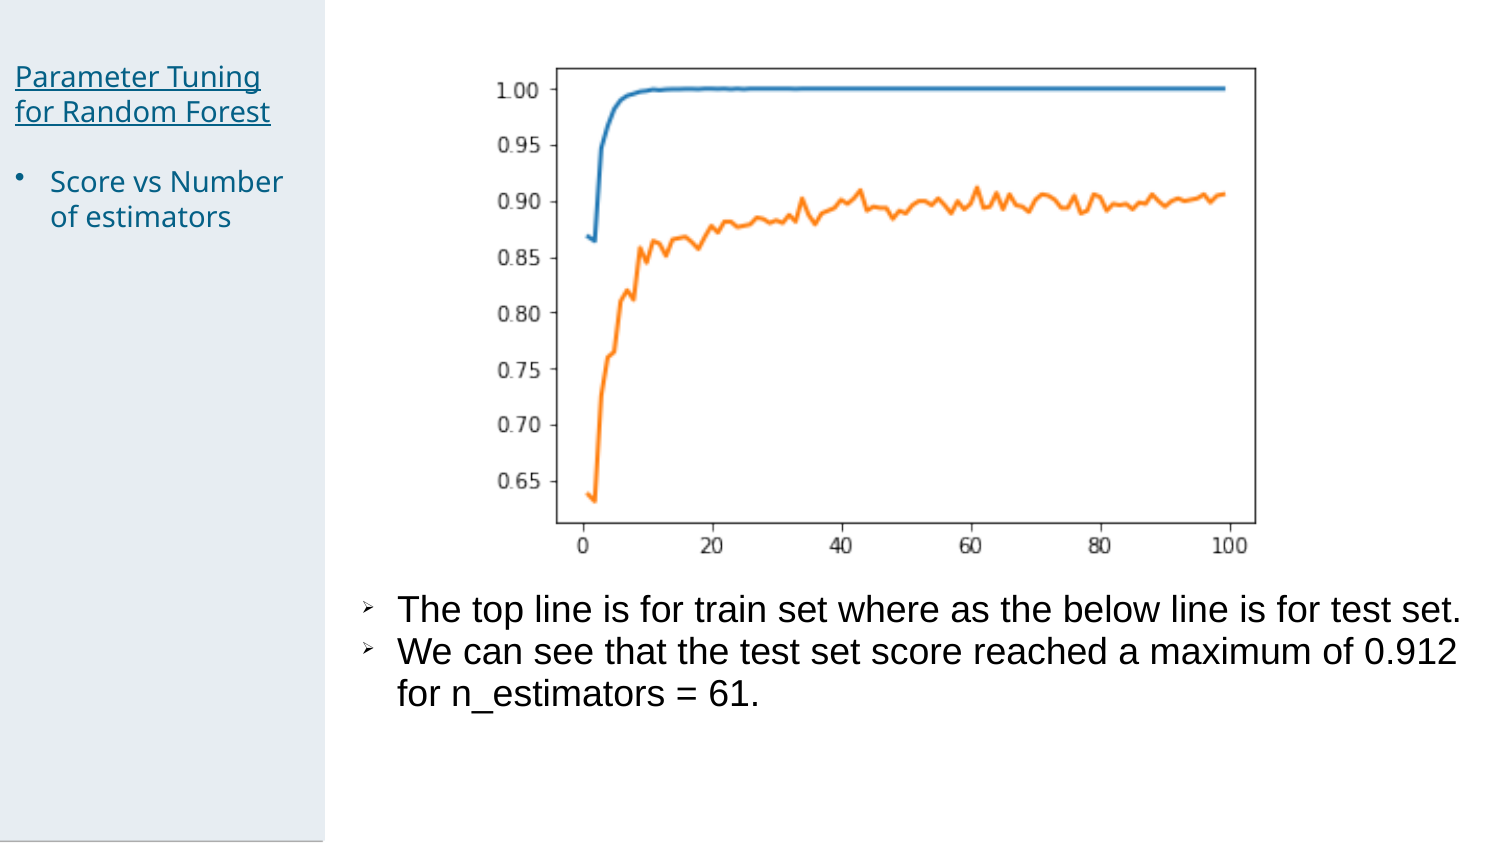

Parameter Tuning for Random Forest
Score vs Number of estimators
The top line is for train set where as the below line is for test set.
We can see that the test set score reached a maximum of 0.912
for n_estimators = 61.